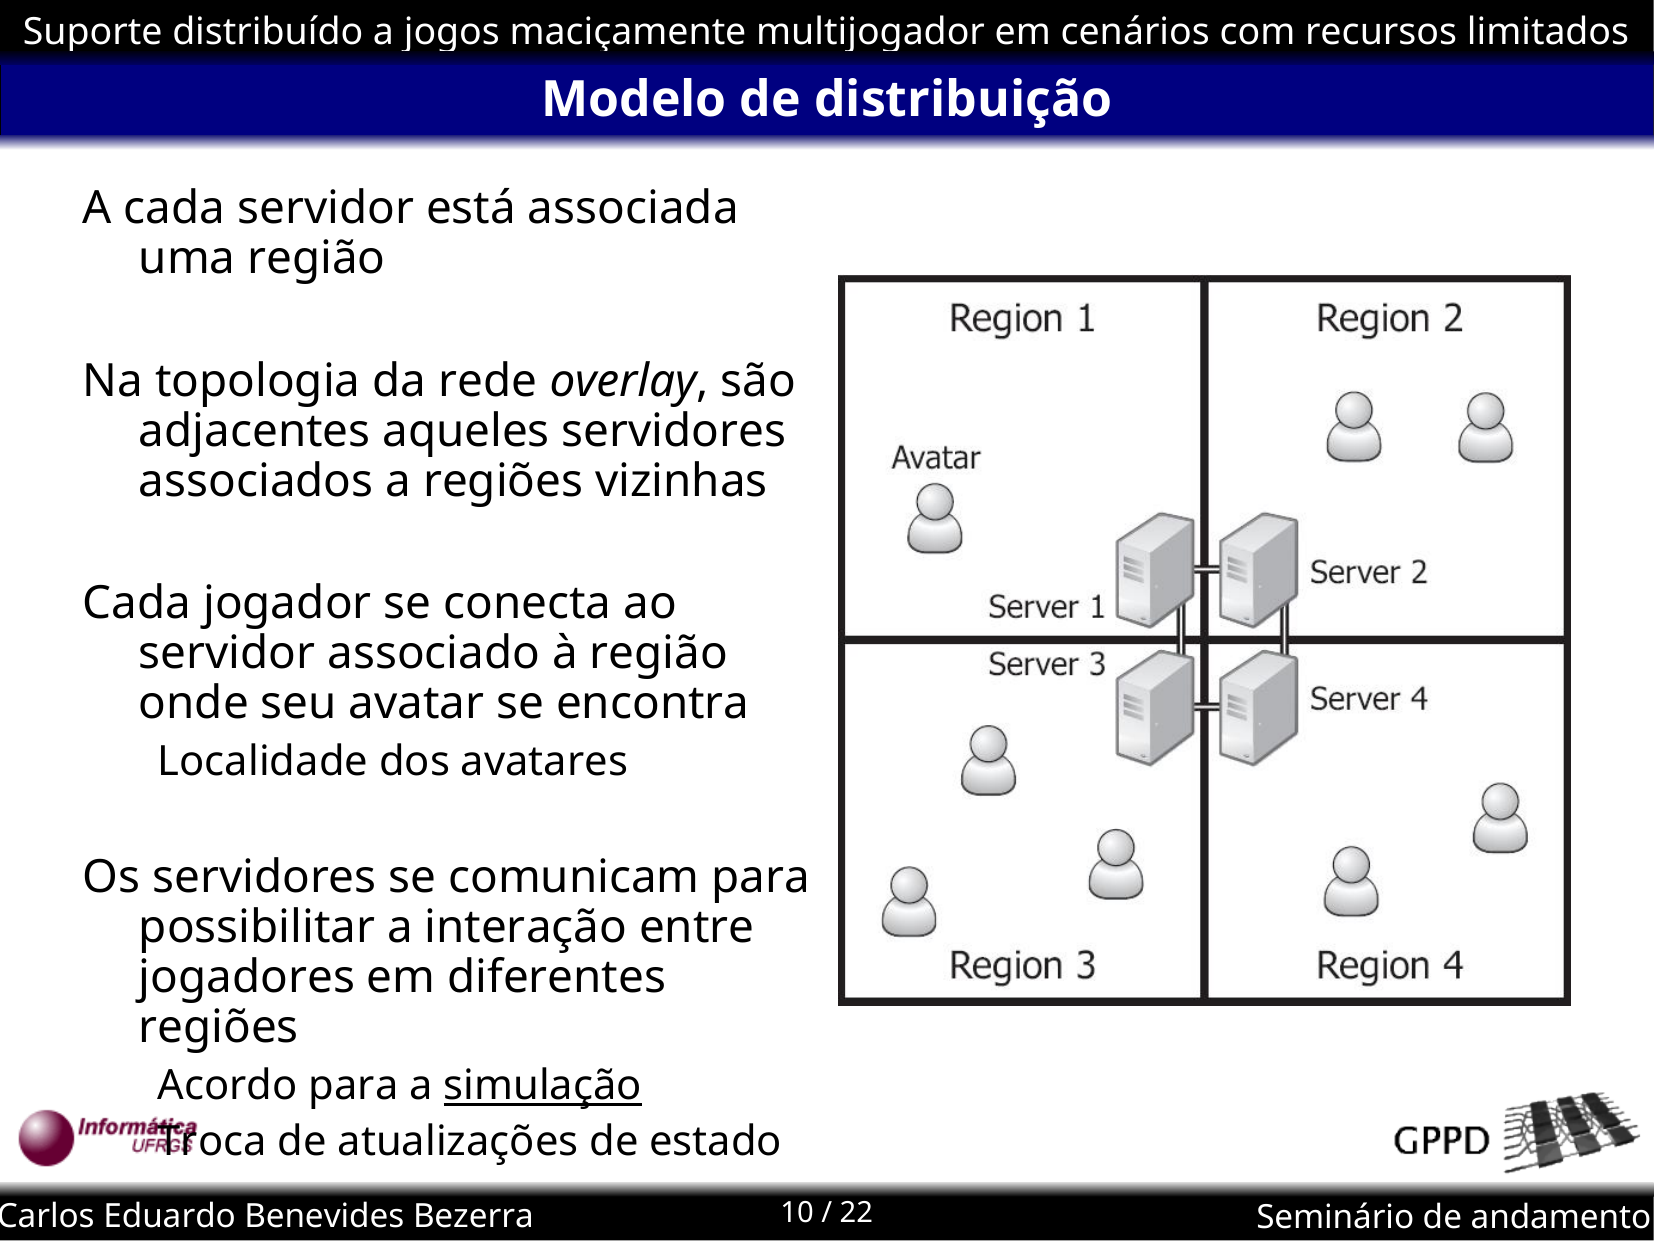

# Modelo de distribuição
A cada servidor está associada uma região
Na topologia da rede overlay, são adjacentes aqueles servidores associados a regiões vizinhas
Cada jogador se conecta ao servidor associado à região onde seu avatar se encontra
Localidade dos avatares
Os servidores se comunicam para possibilitar a interação entre jogadores em diferentes regiões
Acordo para a simulação
Troca de atualizações de estado